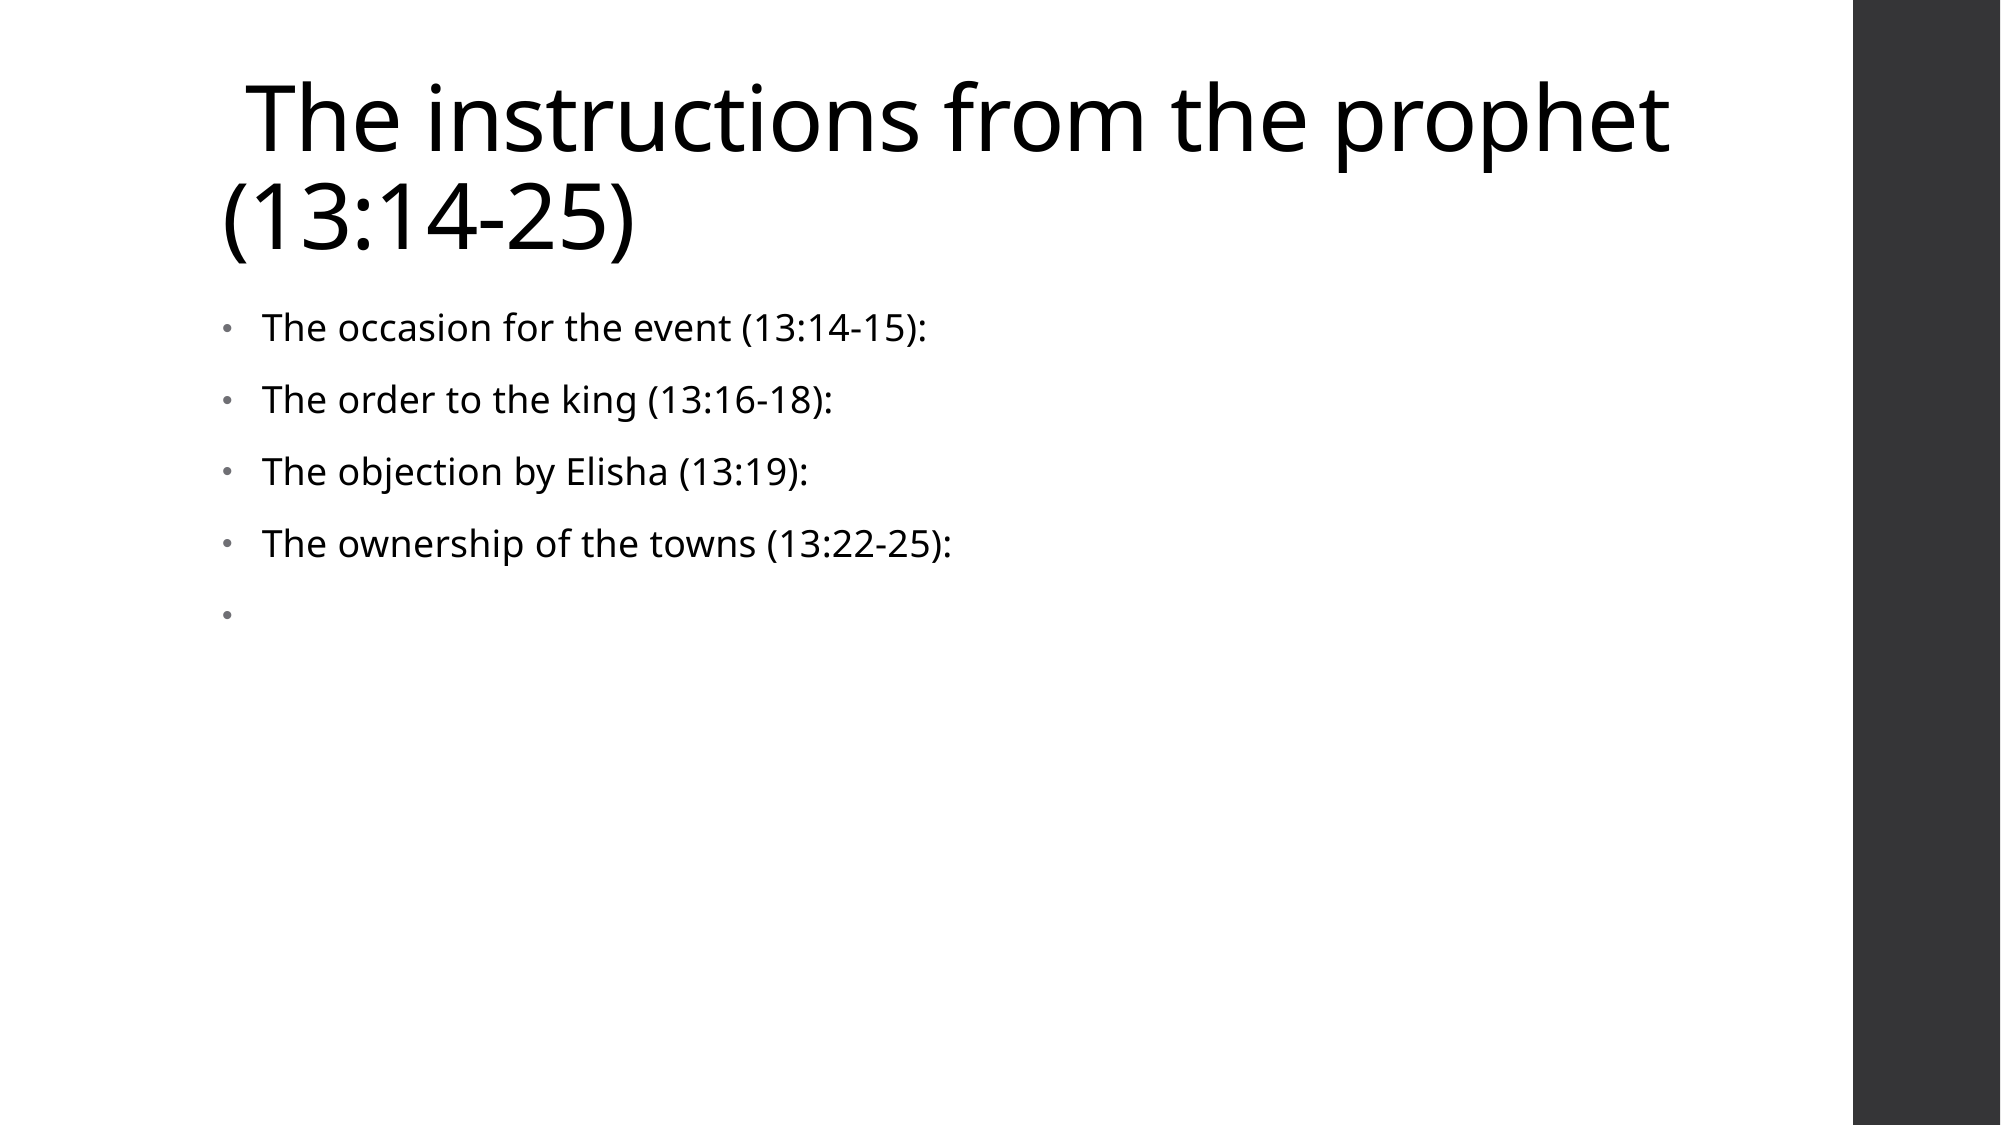

# The instructions from the prophet (13:14-25)
 The occasion for the event (13:14-15):
 The order to the king (13:16-18):
 The objection by Elisha (13:19):
 The ownership of the towns (13:22-25):